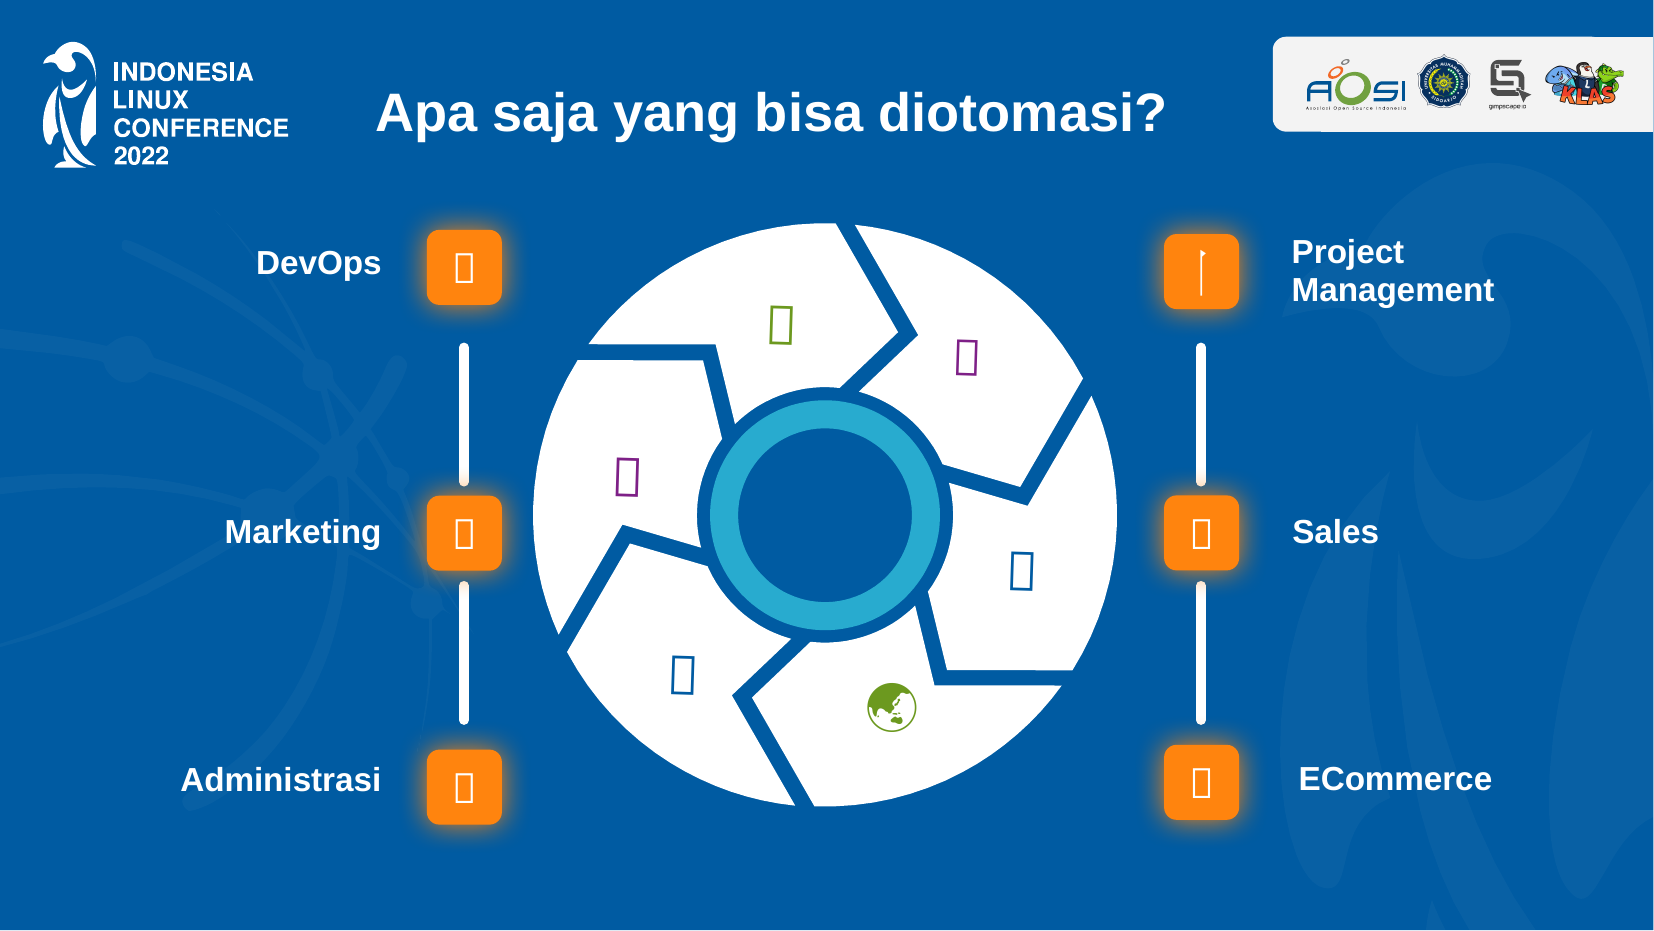

# Apa saja yang bisa diotomasi?
	



Project Management
DevOps




Sales
Marketing

🌏


ECommerce
Administrasi